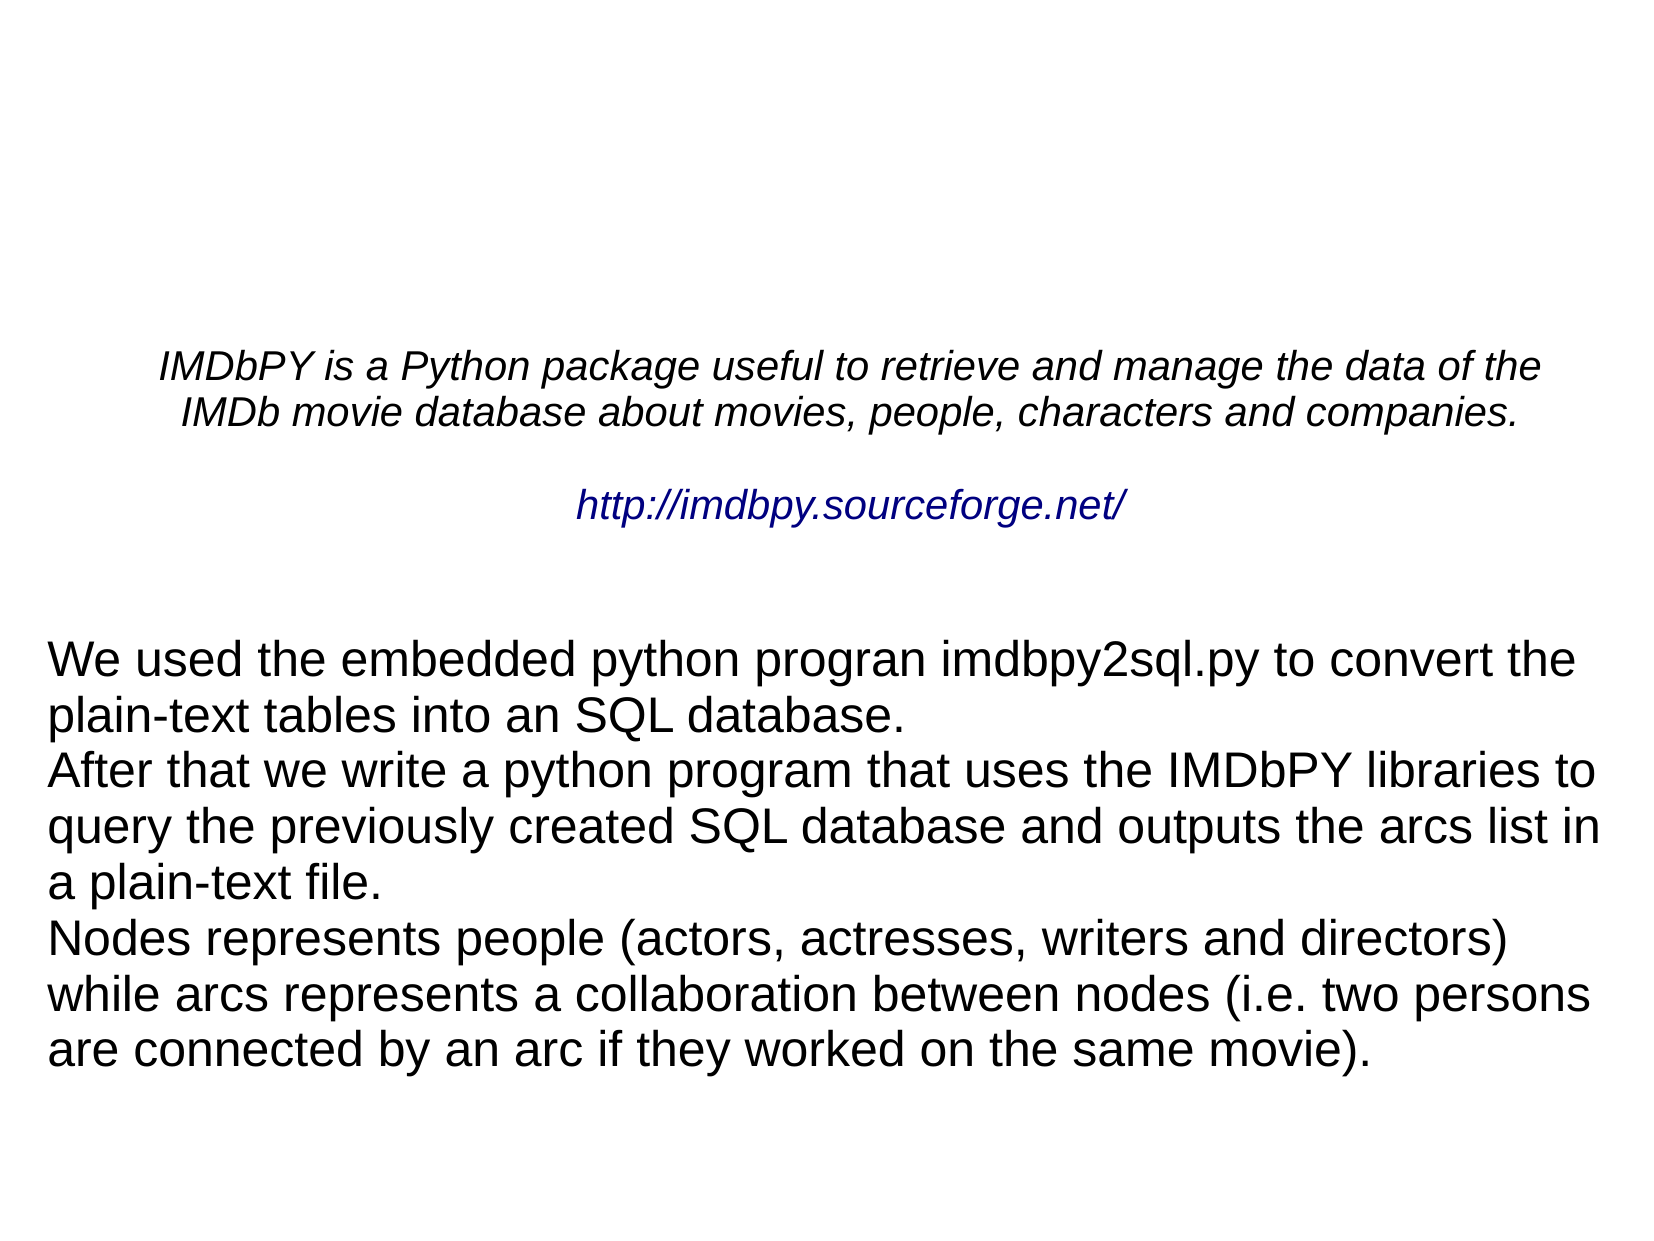

# IMDbPY is a Python package useful to retrieve and manage the data of the IMDb movie database about movies, people, characters and companies. http://imdbpy.sourceforge.net/
We used the embedded python progran imdbpy2sql.py to convert the plain-text tables into an SQL database.
After that we write a python program that uses the IMDbPY libraries to query the previously created SQL database and outputs the arcs list in a plain-text file.
Nodes represents people (actors, actresses, writers and directors) while arcs represents a collaboration between nodes (i.e. two persons are connected by an arc if they worked on the same movie).